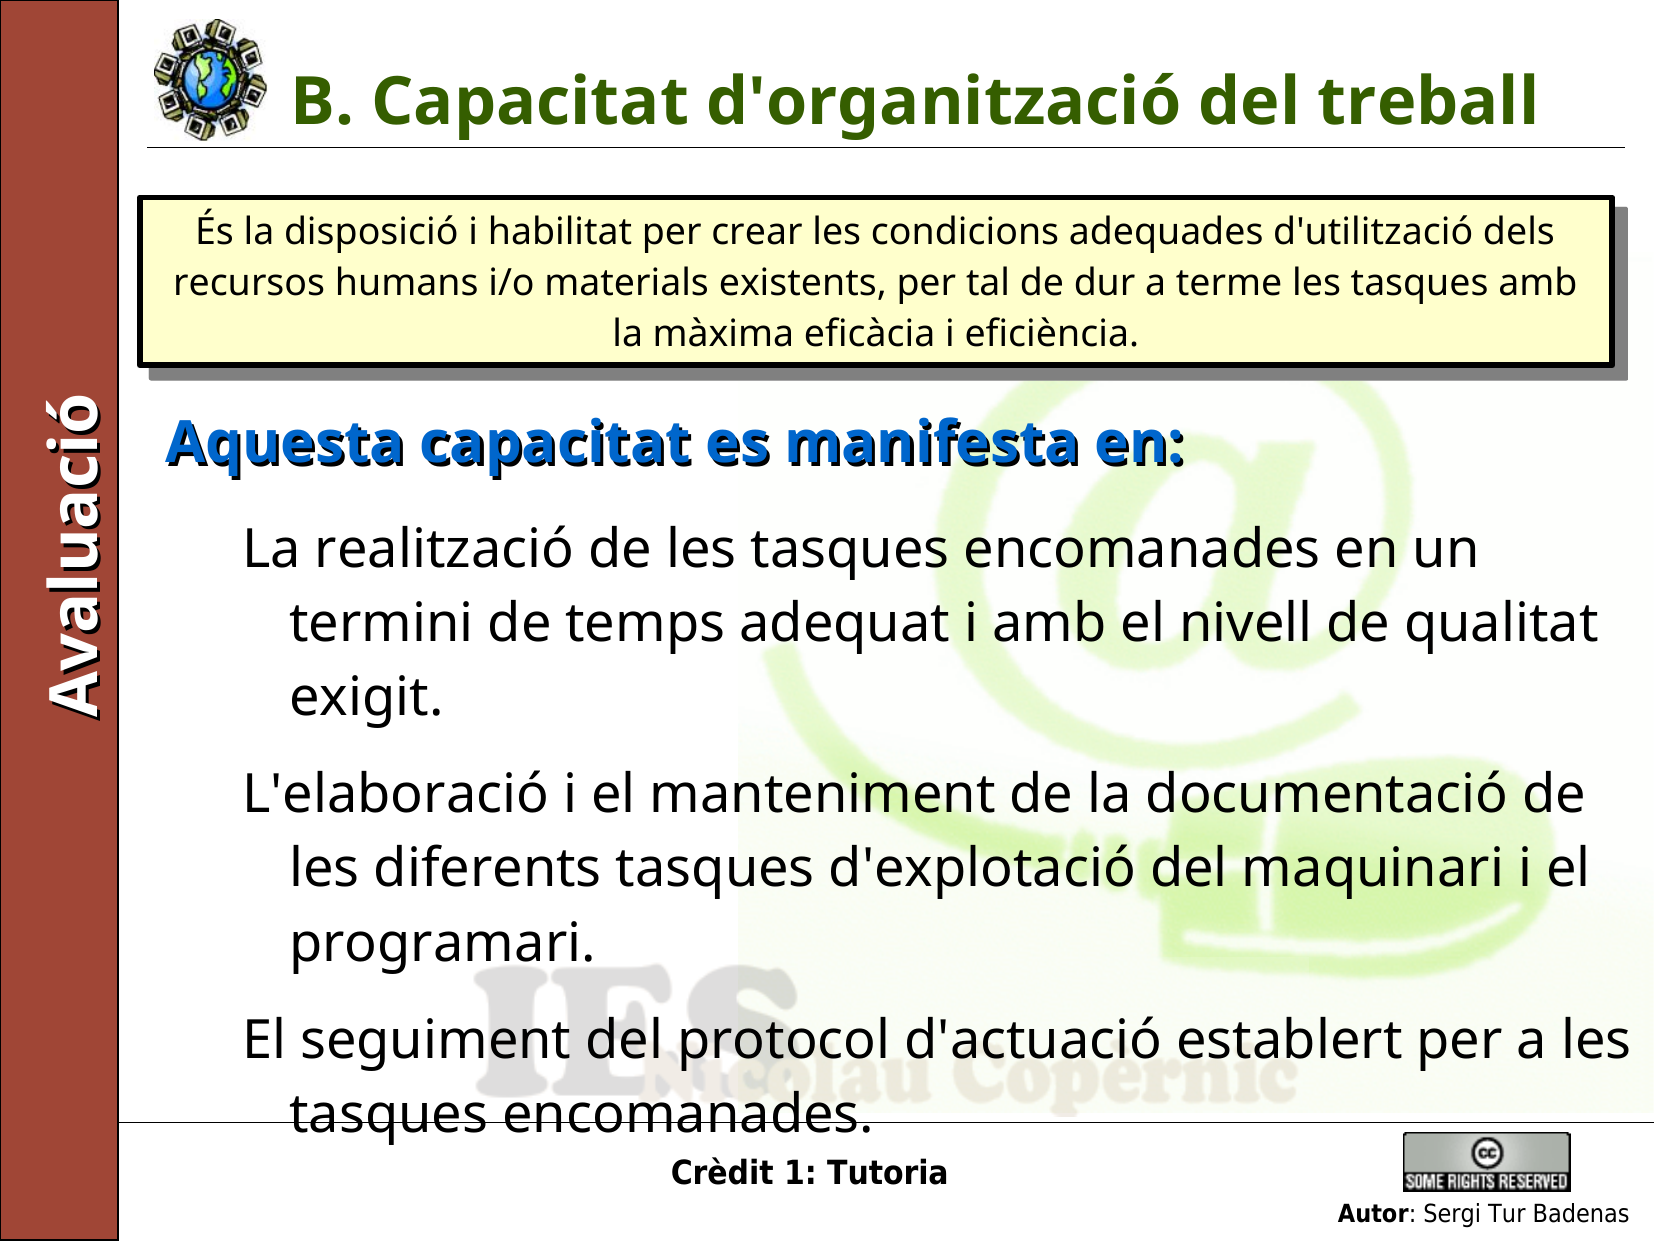

# B. Capacitat d'organització del treball
És la disposició i habilitat per crear les condicions adequades d'utilització dels recursos humans i/o materials existents, per tal de dur a terme les tasques amb la màxima eficàcia i eficiència.
Aquesta capacitat es manifesta en:
La realització de les tasques encomanades en un termini de temps adequat i amb el nivell de qualitat exigit.
L'elaboració i el manteniment de la documentació de les diferents tasques d'explotació del maquinari i el programari.
El seguiment del protocol d'actuació establert per a les tasques encomanades.